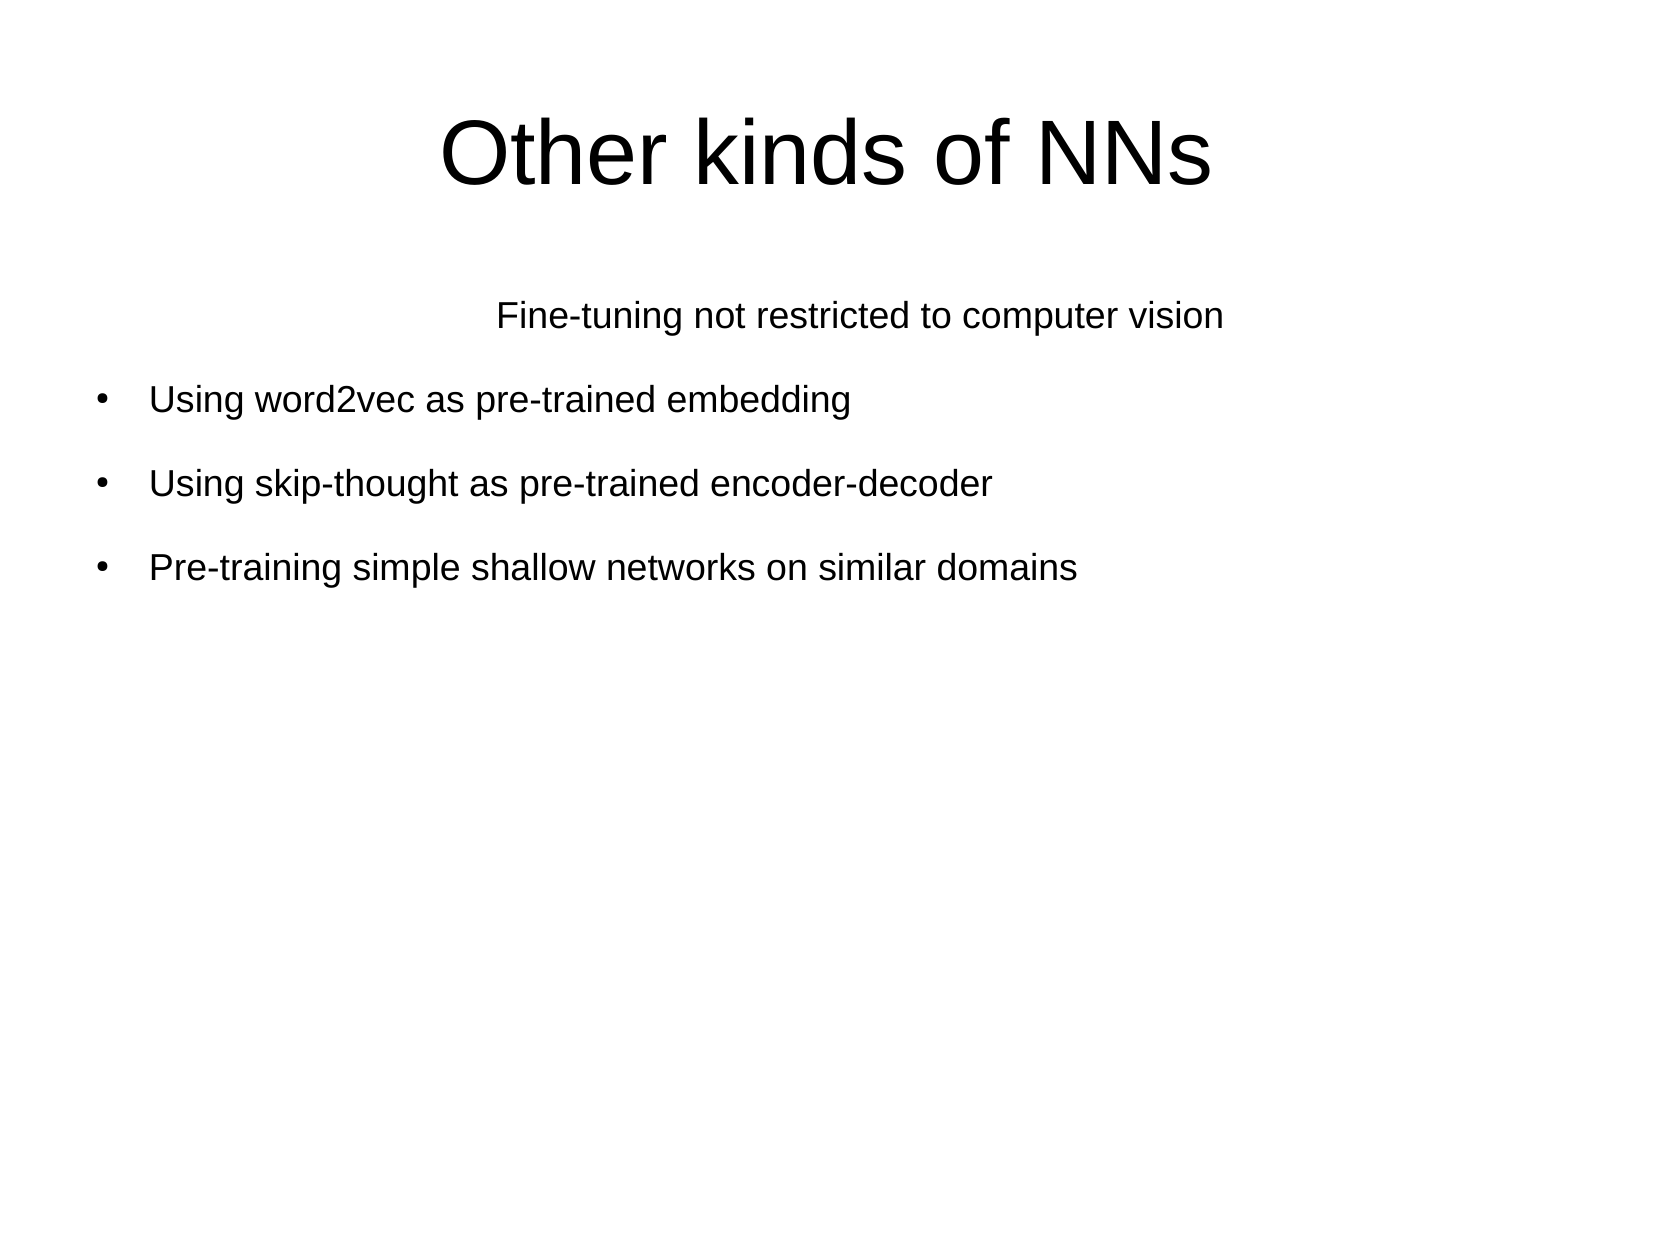

# Other kinds of NNs
Fine-tuning not restricted to computer vision
Using word2vec as pre-trained embedding
Using skip-thought as pre-trained encoder-decoder
Pre-training simple shallow networks on similar domains